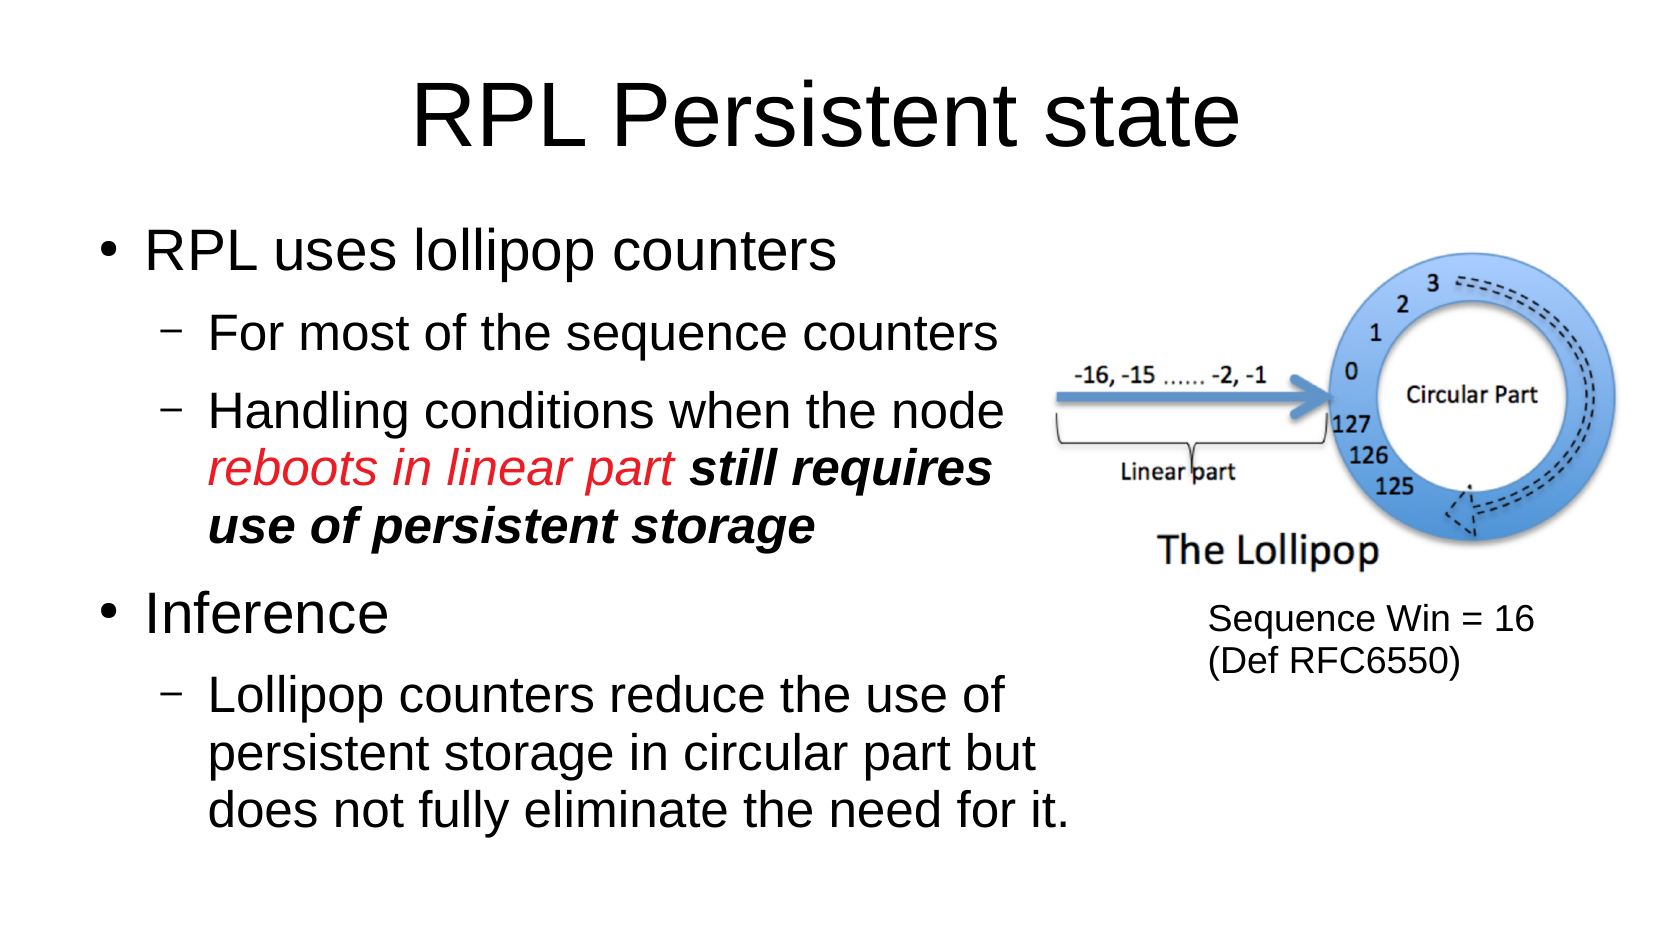

# RPL Persistent state
RPL uses lollipop counters
For most of the sequence counters
Handling conditions when the node reboots in linear part still requires use of persistent storage
Inference
Lollipop counters reduce the use of persistent storage in circular part but does not fully eliminate the need for it.
Sequence Win = 16 (Def RFC6550)